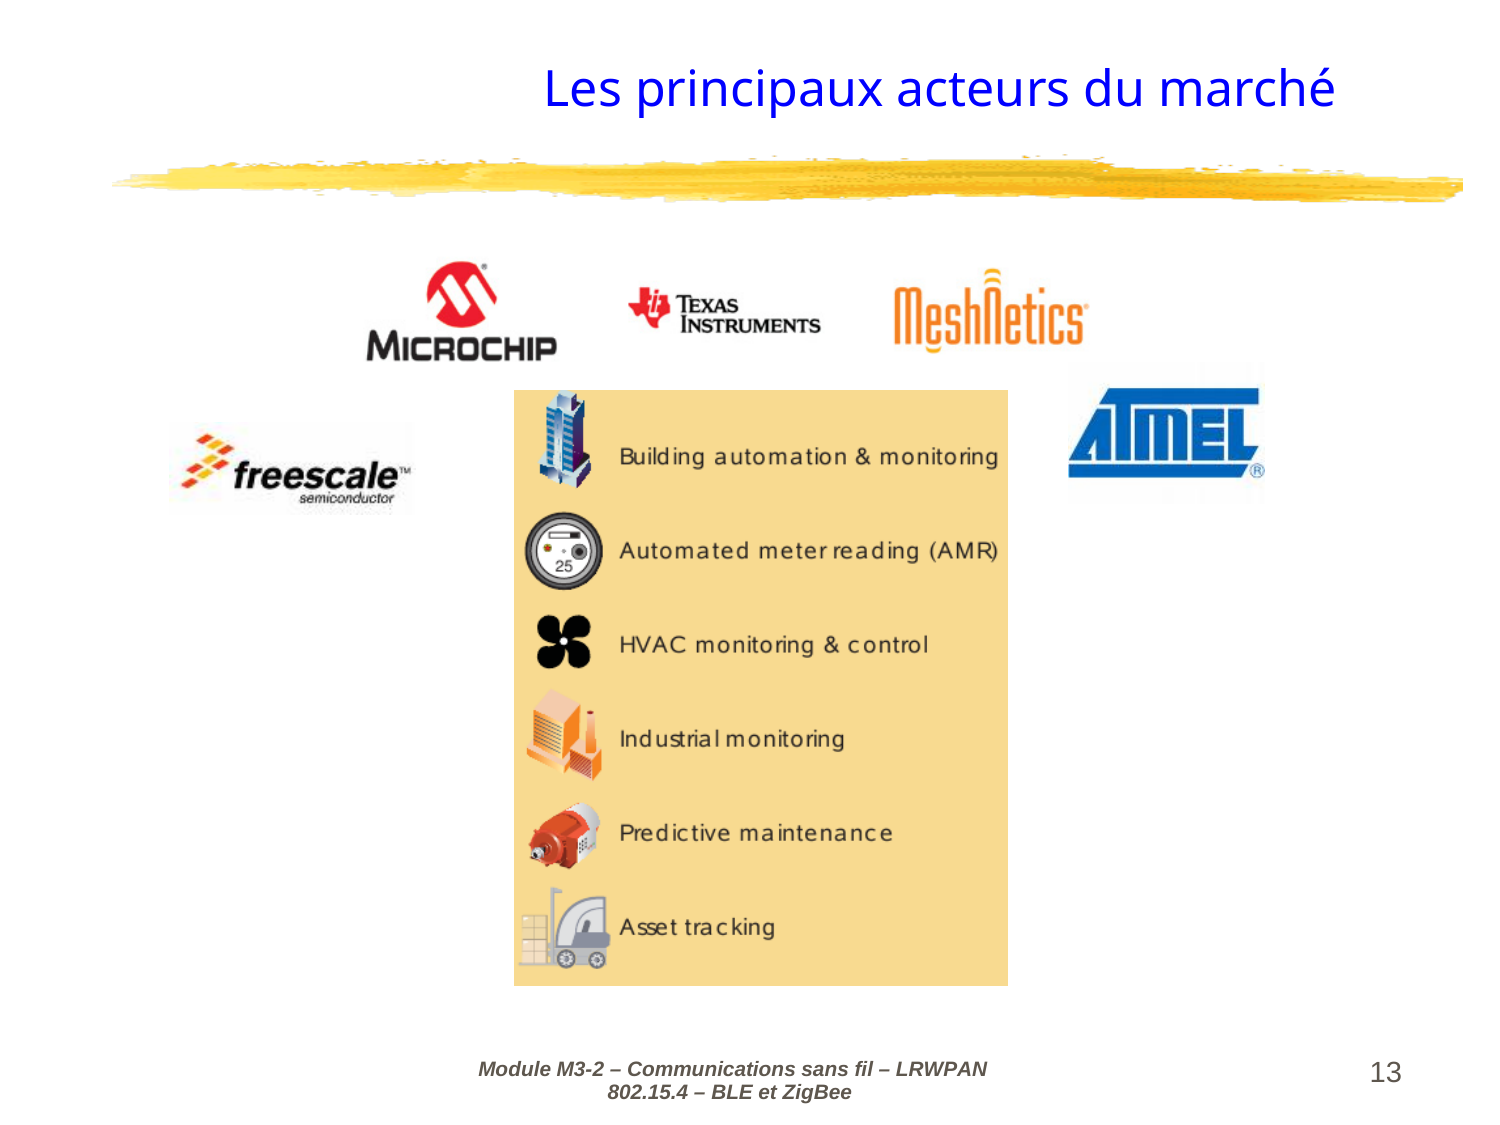

# Les principaux acteurs du marché
13